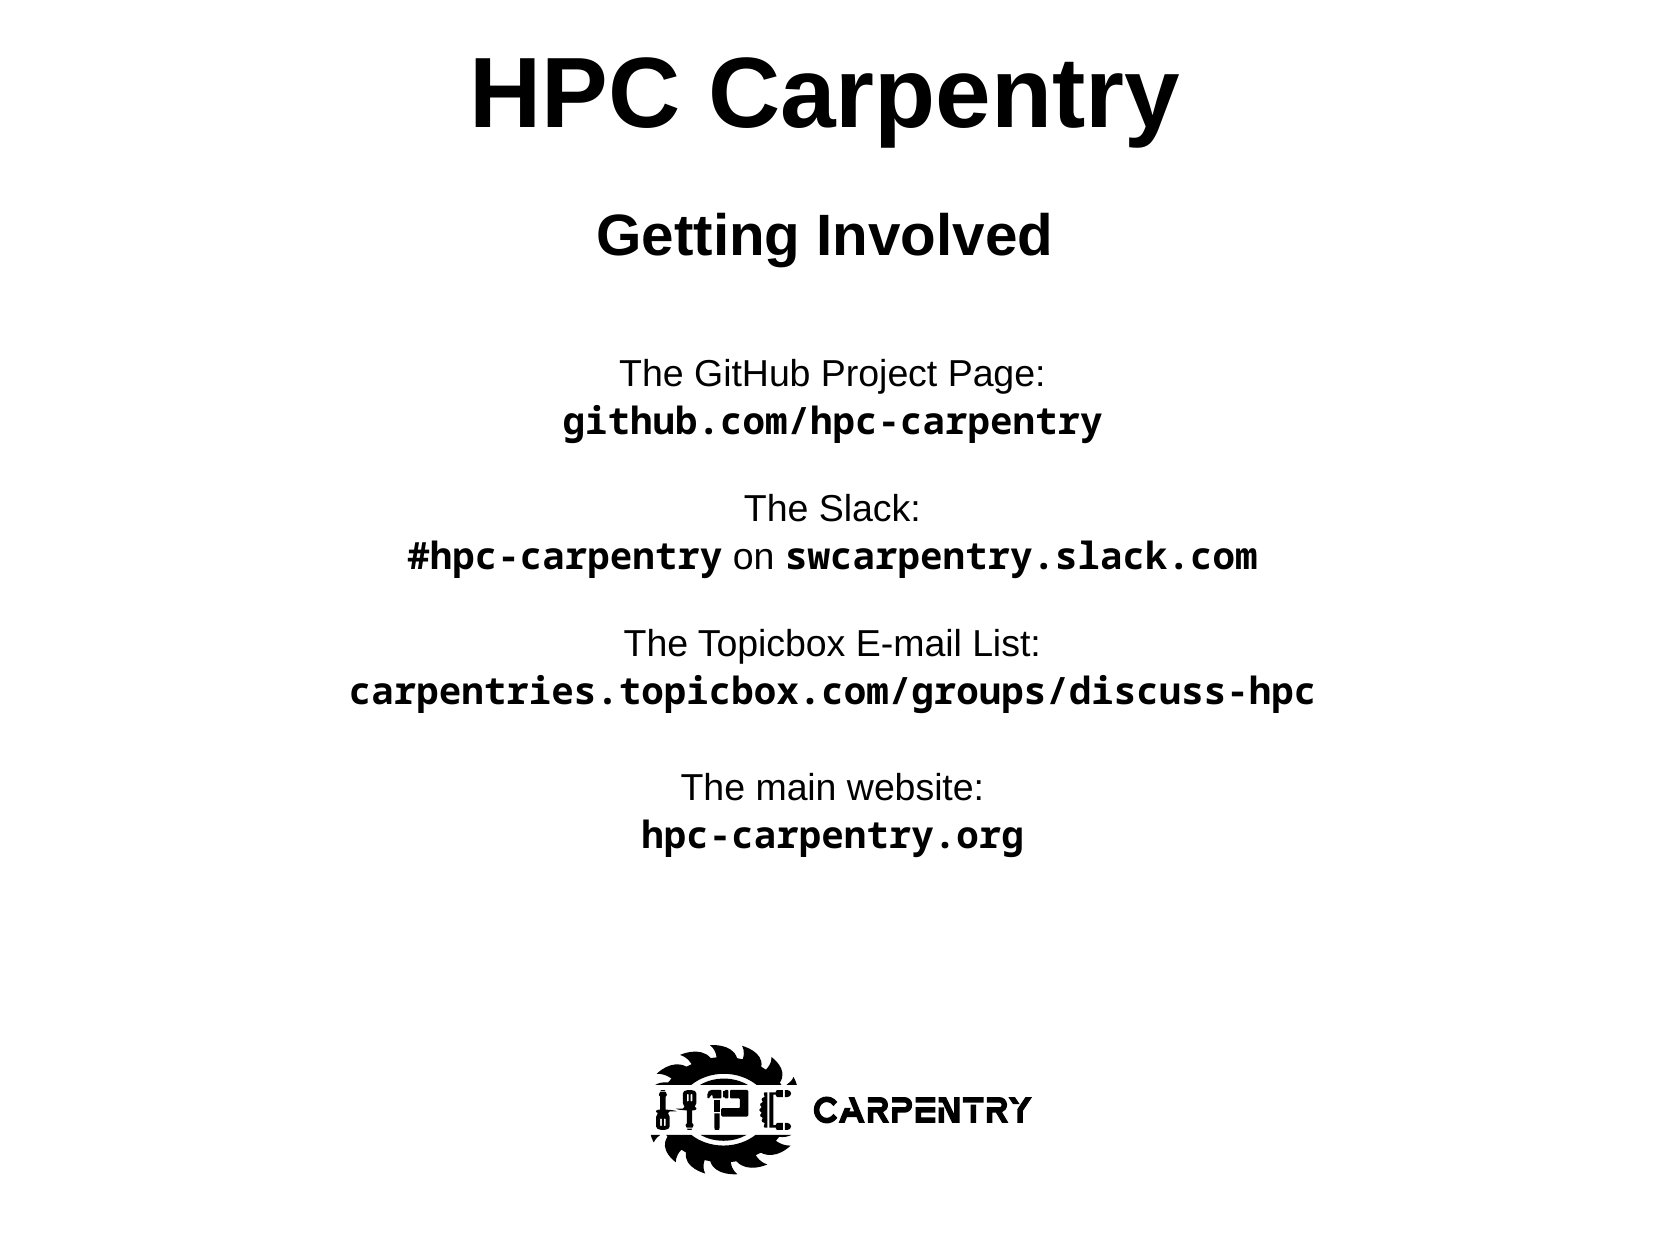

HPC Carpentry
Getting Involved
The GitHub Project Page:
github.com/hpc-carpentry
The Slack:
#hpc-carpentry on swcarpentry.slack.com
The Topicbox E-mail List:
carpentries.topicbox.com/groups/discuss-hpc
The main website:
hpc-carpentry.org